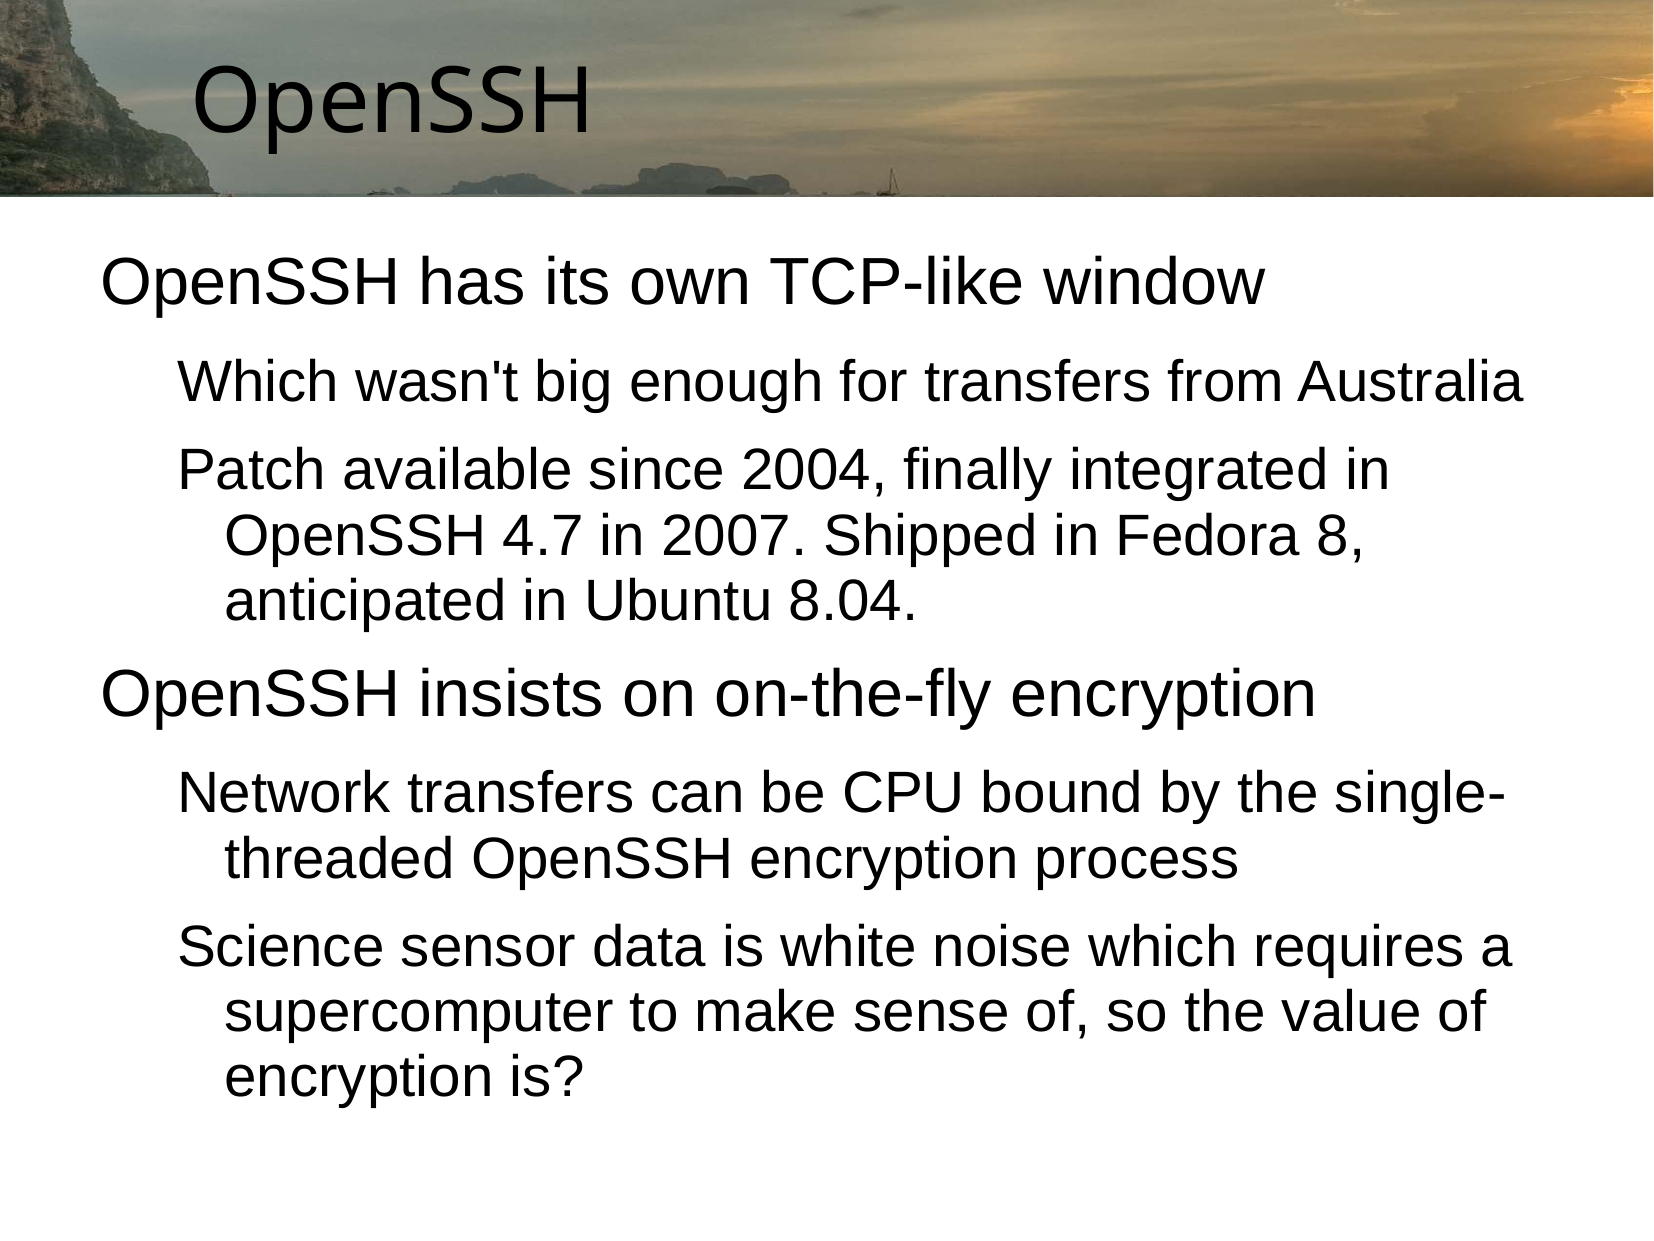

# OpenSSH
OpenSSH has its own TCP-like window
Which wasn't big enough for transfers from Australia
Patch available since 2004, finally integrated in OpenSSH 4.7 in 2007. Shipped in Fedora 8, anticipated in Ubuntu 8.04.
OpenSSH insists on on-the-fly encryption
Network transfers can be CPU bound by the single-threaded OpenSSH encryption process
Science sensor data is white noise which requires a supercomputer to make sense of, so the value of encryption is?